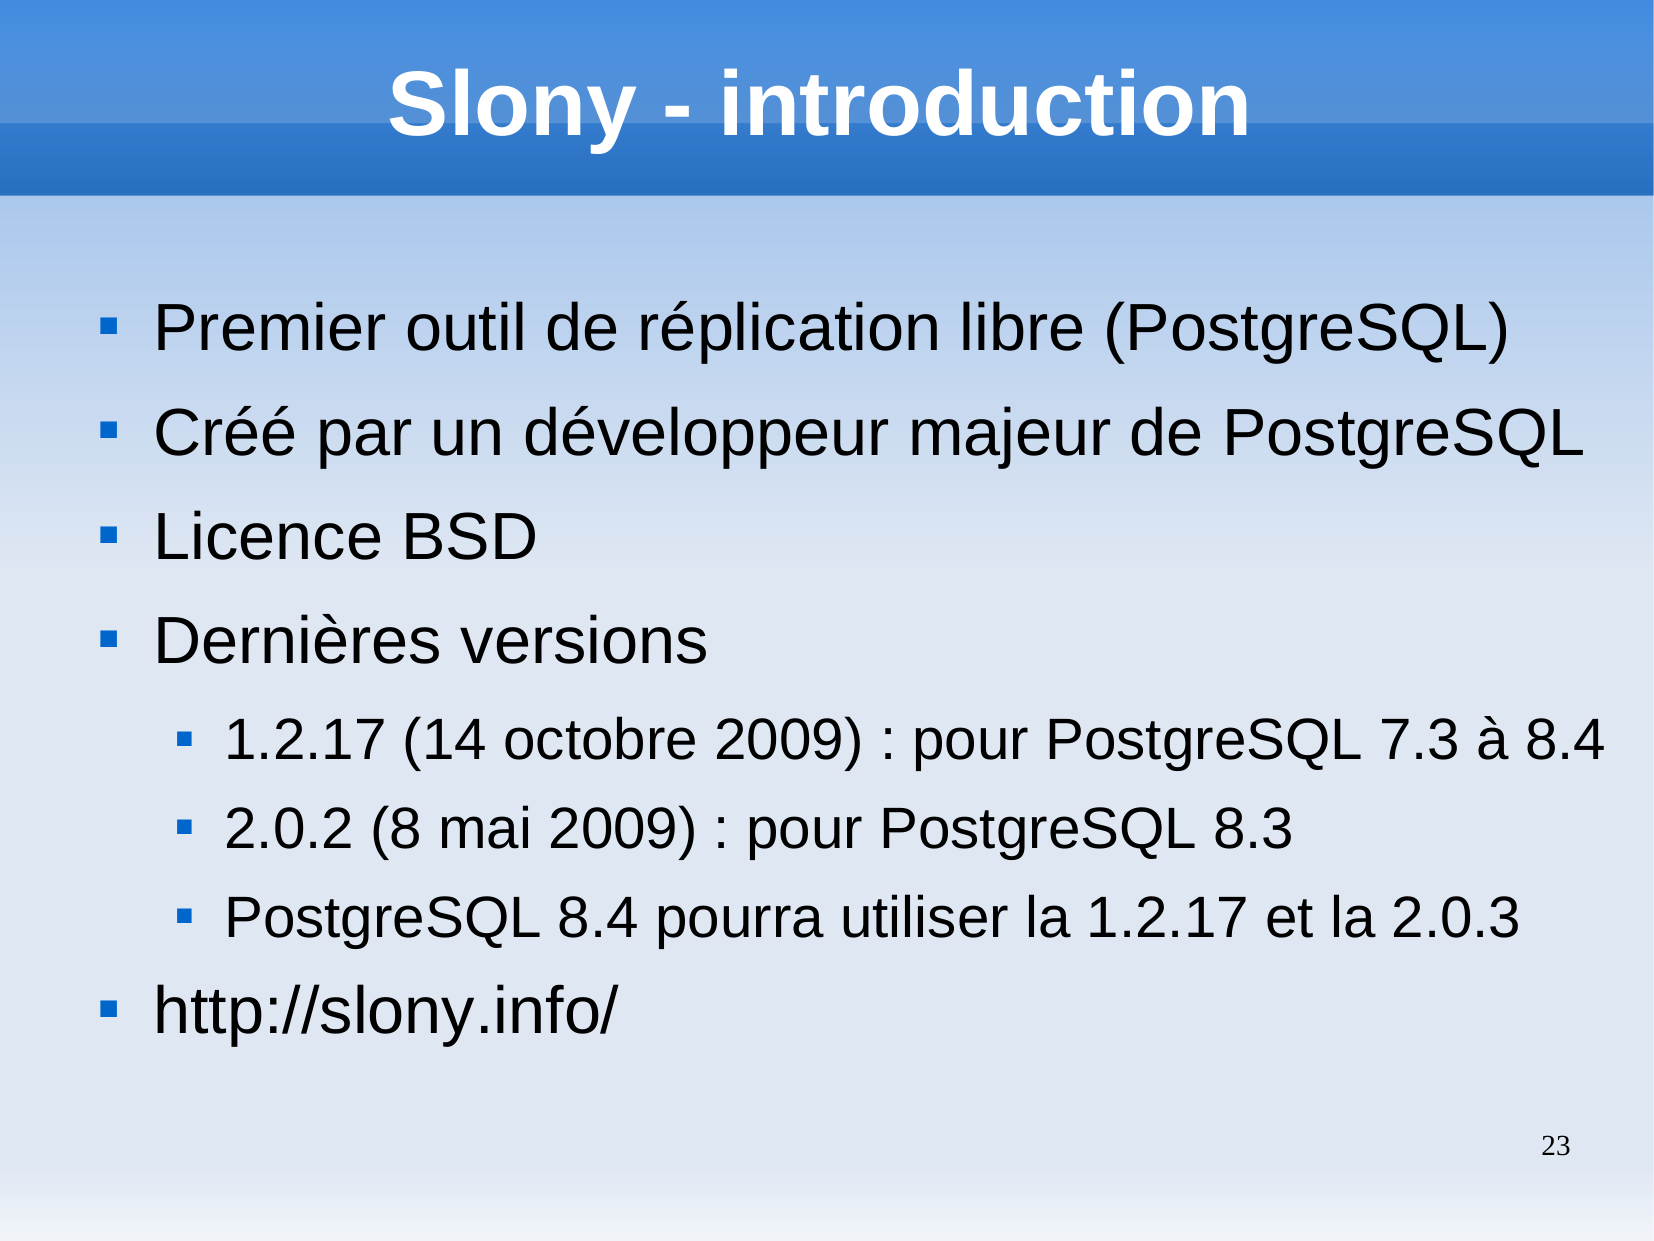

# Slony - introduction
Premier outil de réplication libre (PostgreSQL)
Créé par un développeur majeur de PostgreSQL
Licence BSD
Dernières versions
1.2.17 (14 octobre 2009) : pour PostgreSQL 7.3 à 8.4
2.0.2 (8 mai 2009) : pour PostgreSQL 8.3
PostgreSQL 8.4 pourra utiliser la 1.2.17 et la 2.0.3
http://slony.info/
23